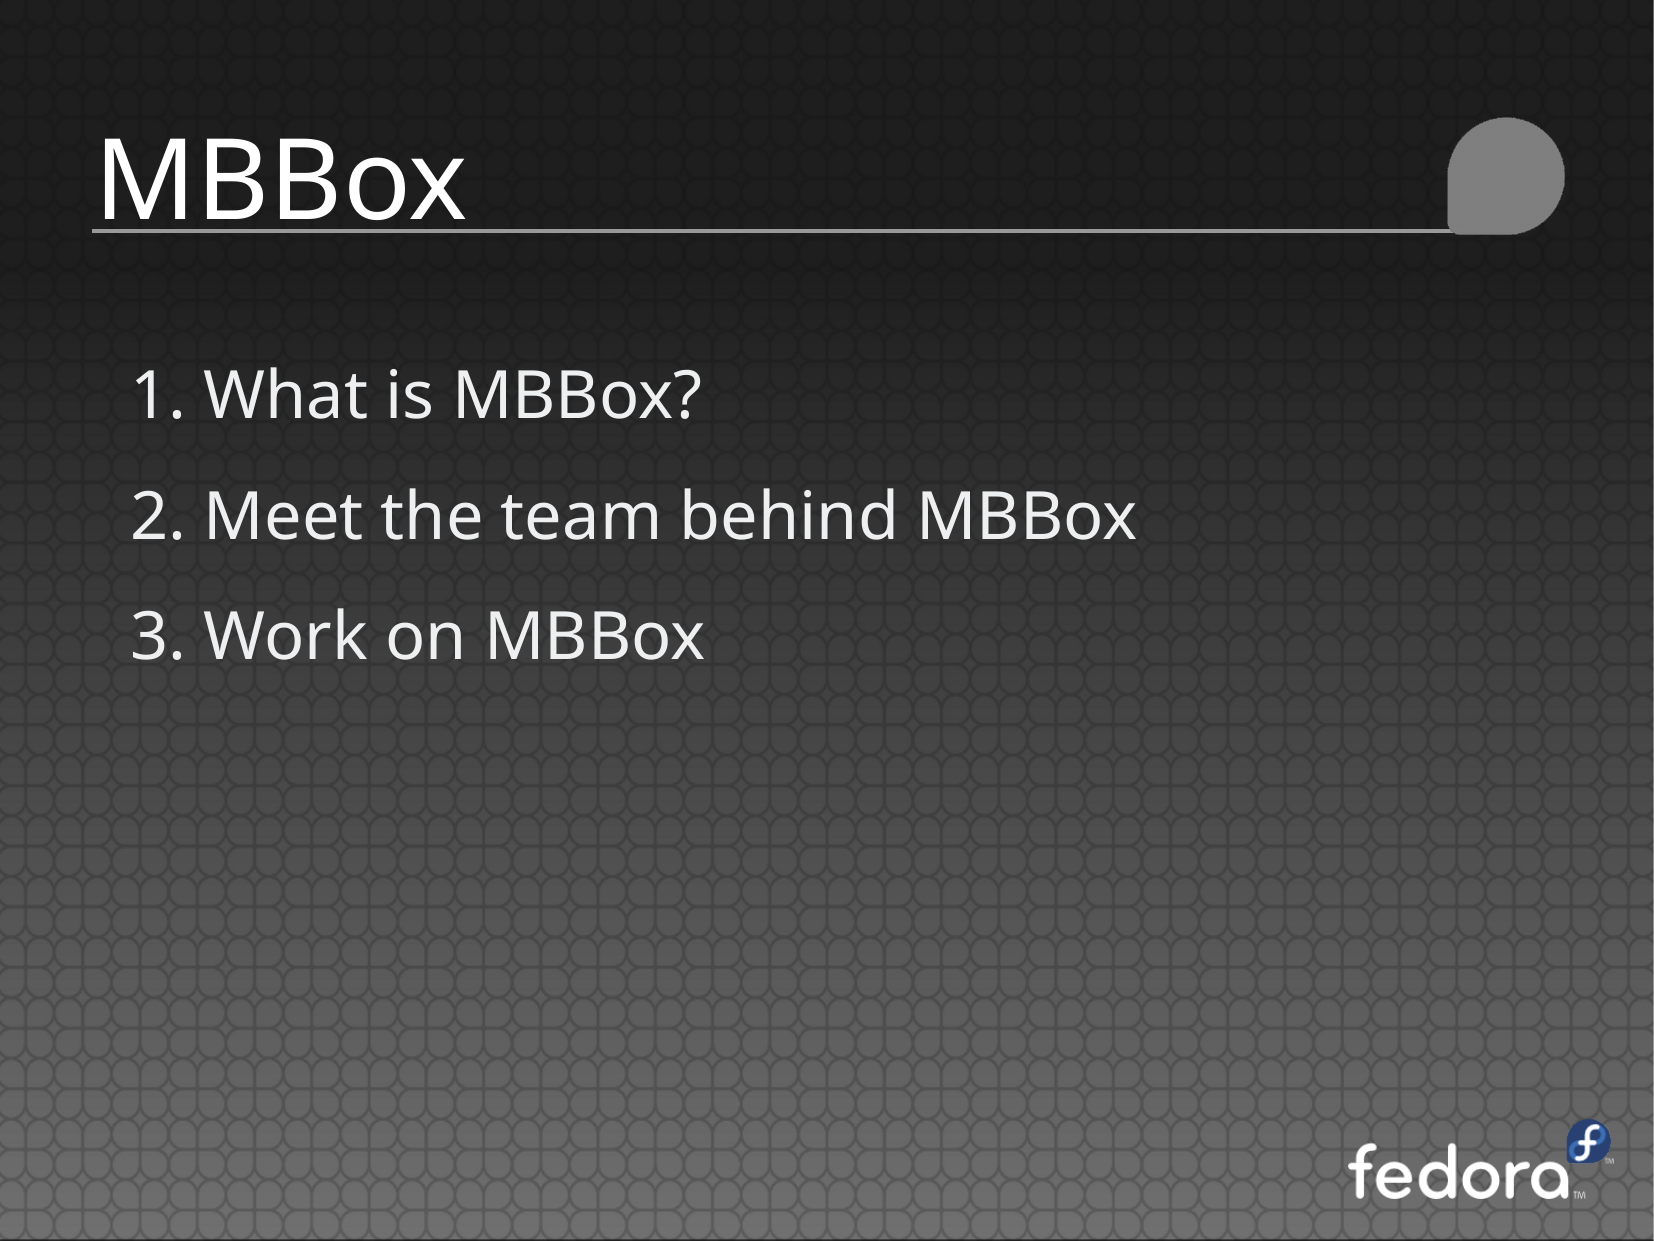

# MBBox
 What is MBBox?
 Meet the team behind MBBox
 Work on MBBox